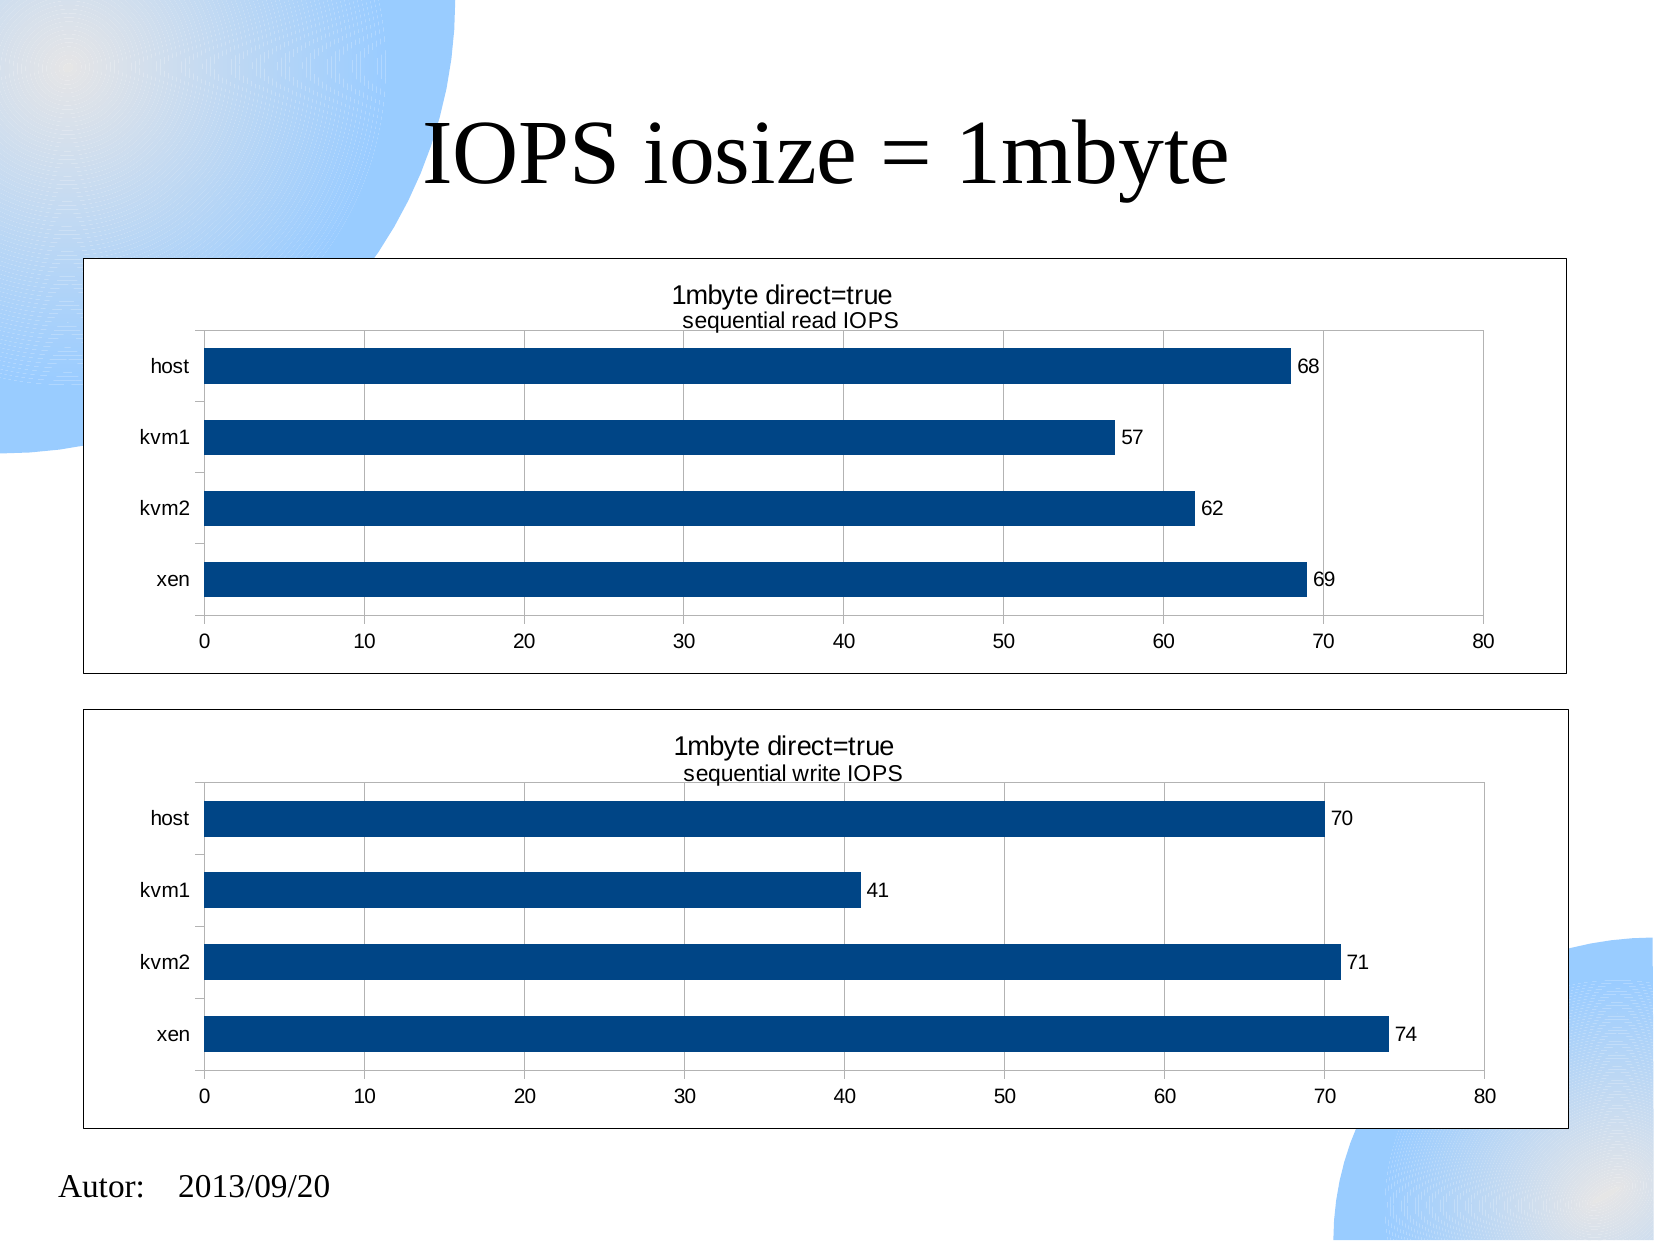

# IOPS iosize = 1mbyte
### Chart: 1mbyte direct=true
sequential read IOPS
| Category | iops |
|---|---|
| xen | 69.0 |
| kvm2 | 62.0 |
| kvm1 | 57.0 |
| host | 68.0 |
### Chart: 1mbyte direct=true
sequential write IOPS
| Category | iops |
|---|---|
| xen | 74.0 |
| kvm2 | 71.0 |
| kvm1 | 41.0 |
| host | 70.0 |